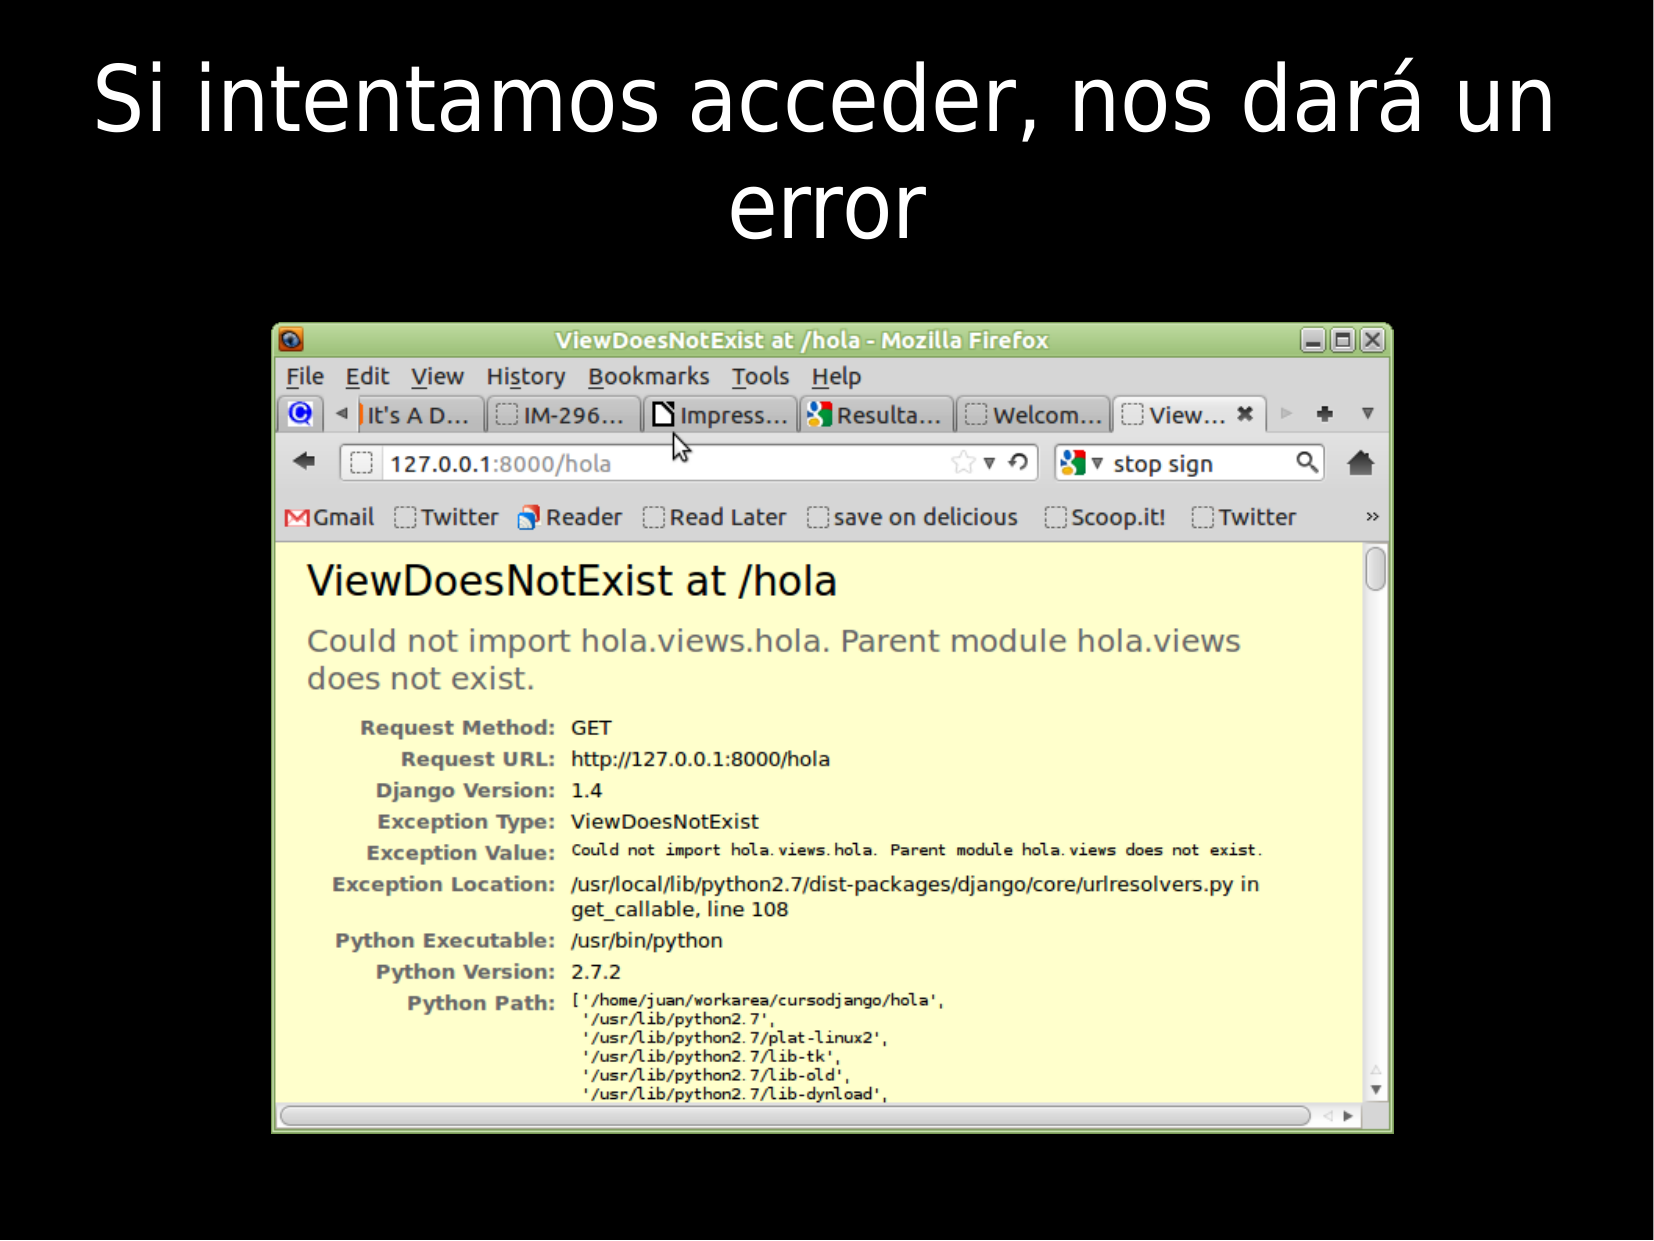

# Si intentamos acceder, nos dará un error